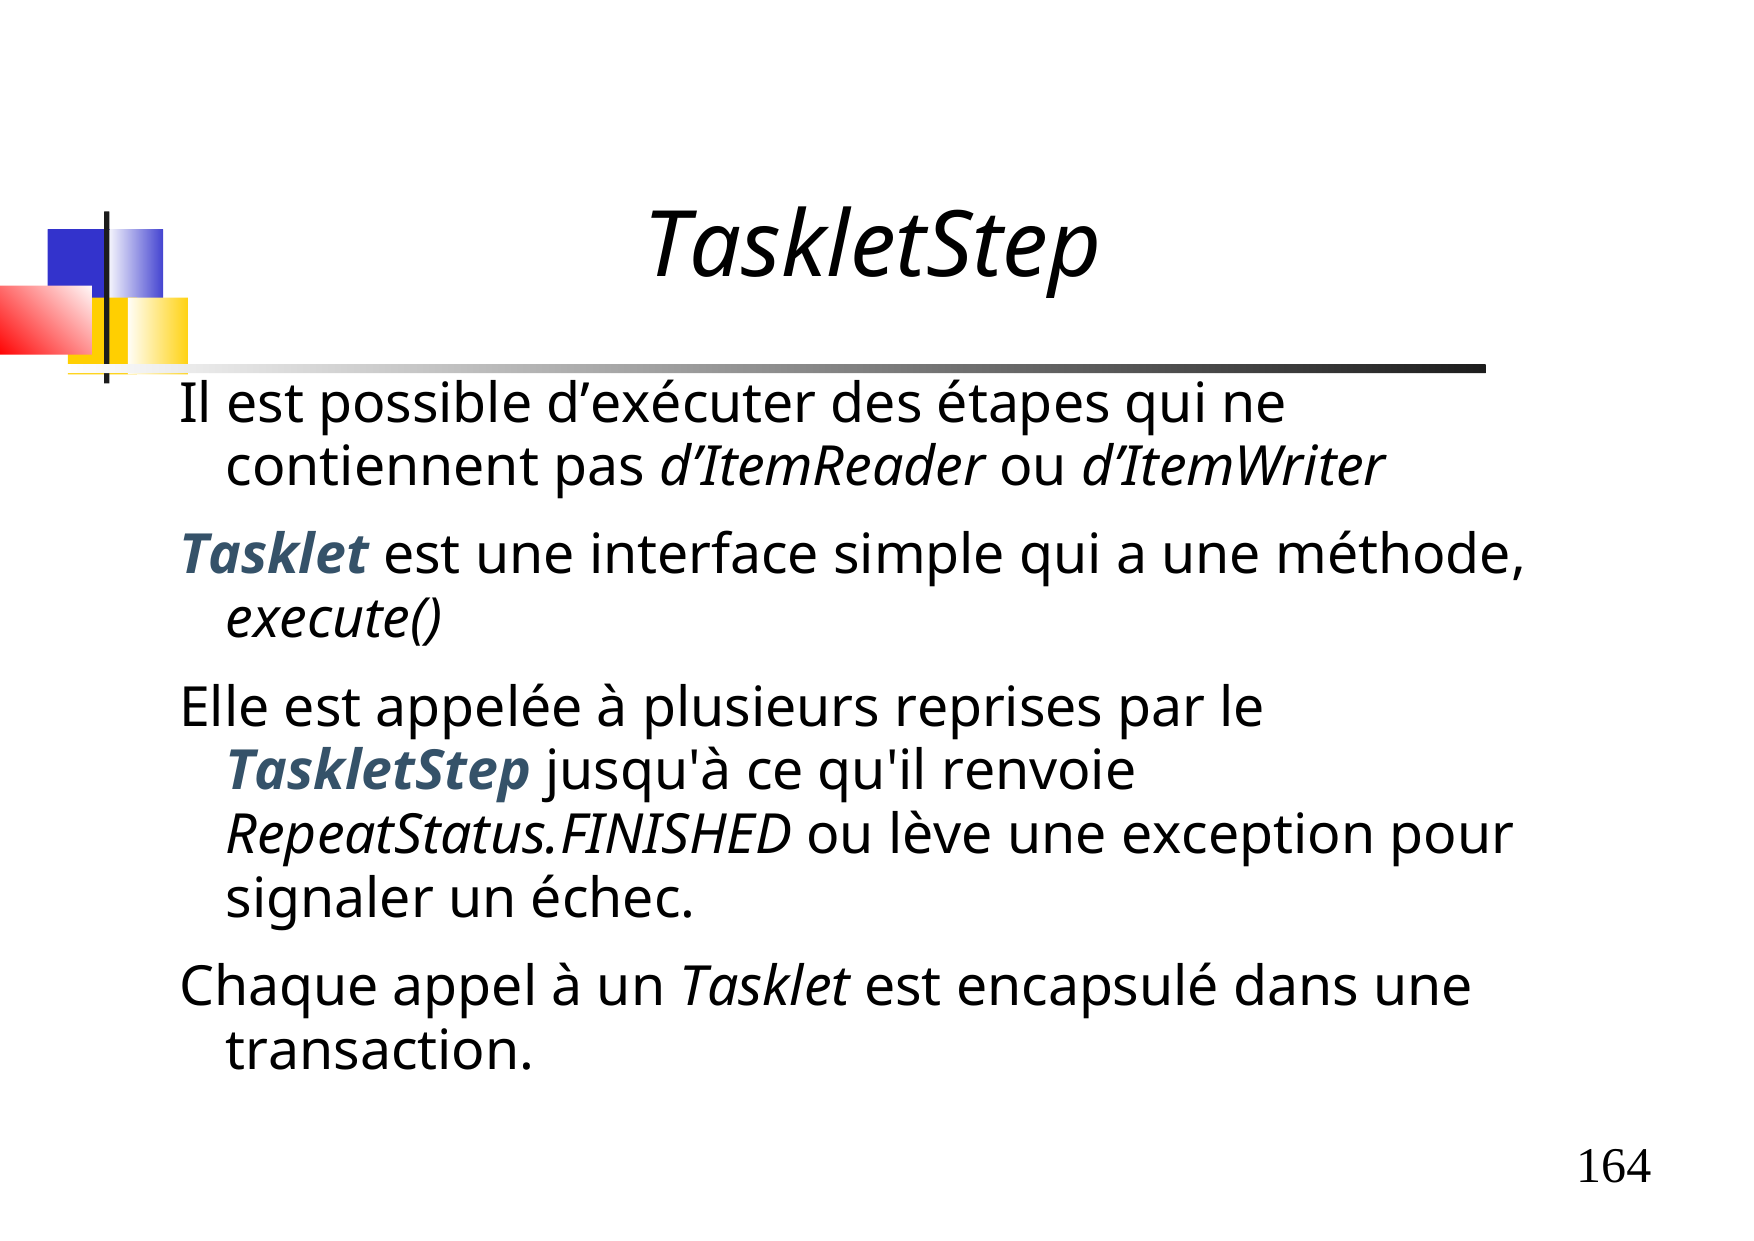

# TaskletStep
Il est possible d’exécuter des étapes qui ne contiennent pas d’ItemReader ou d’ItemWriter
Tasklet est une interface simple qui a une méthode, execute()
Elle est appelée à plusieurs reprises par le TaskletStep jusqu'à ce qu'il renvoie RepeatStatus.FINISHED ou lève une exception pour signaler un échec.
Chaque appel à un Tasklet est encapsulé dans une transaction.